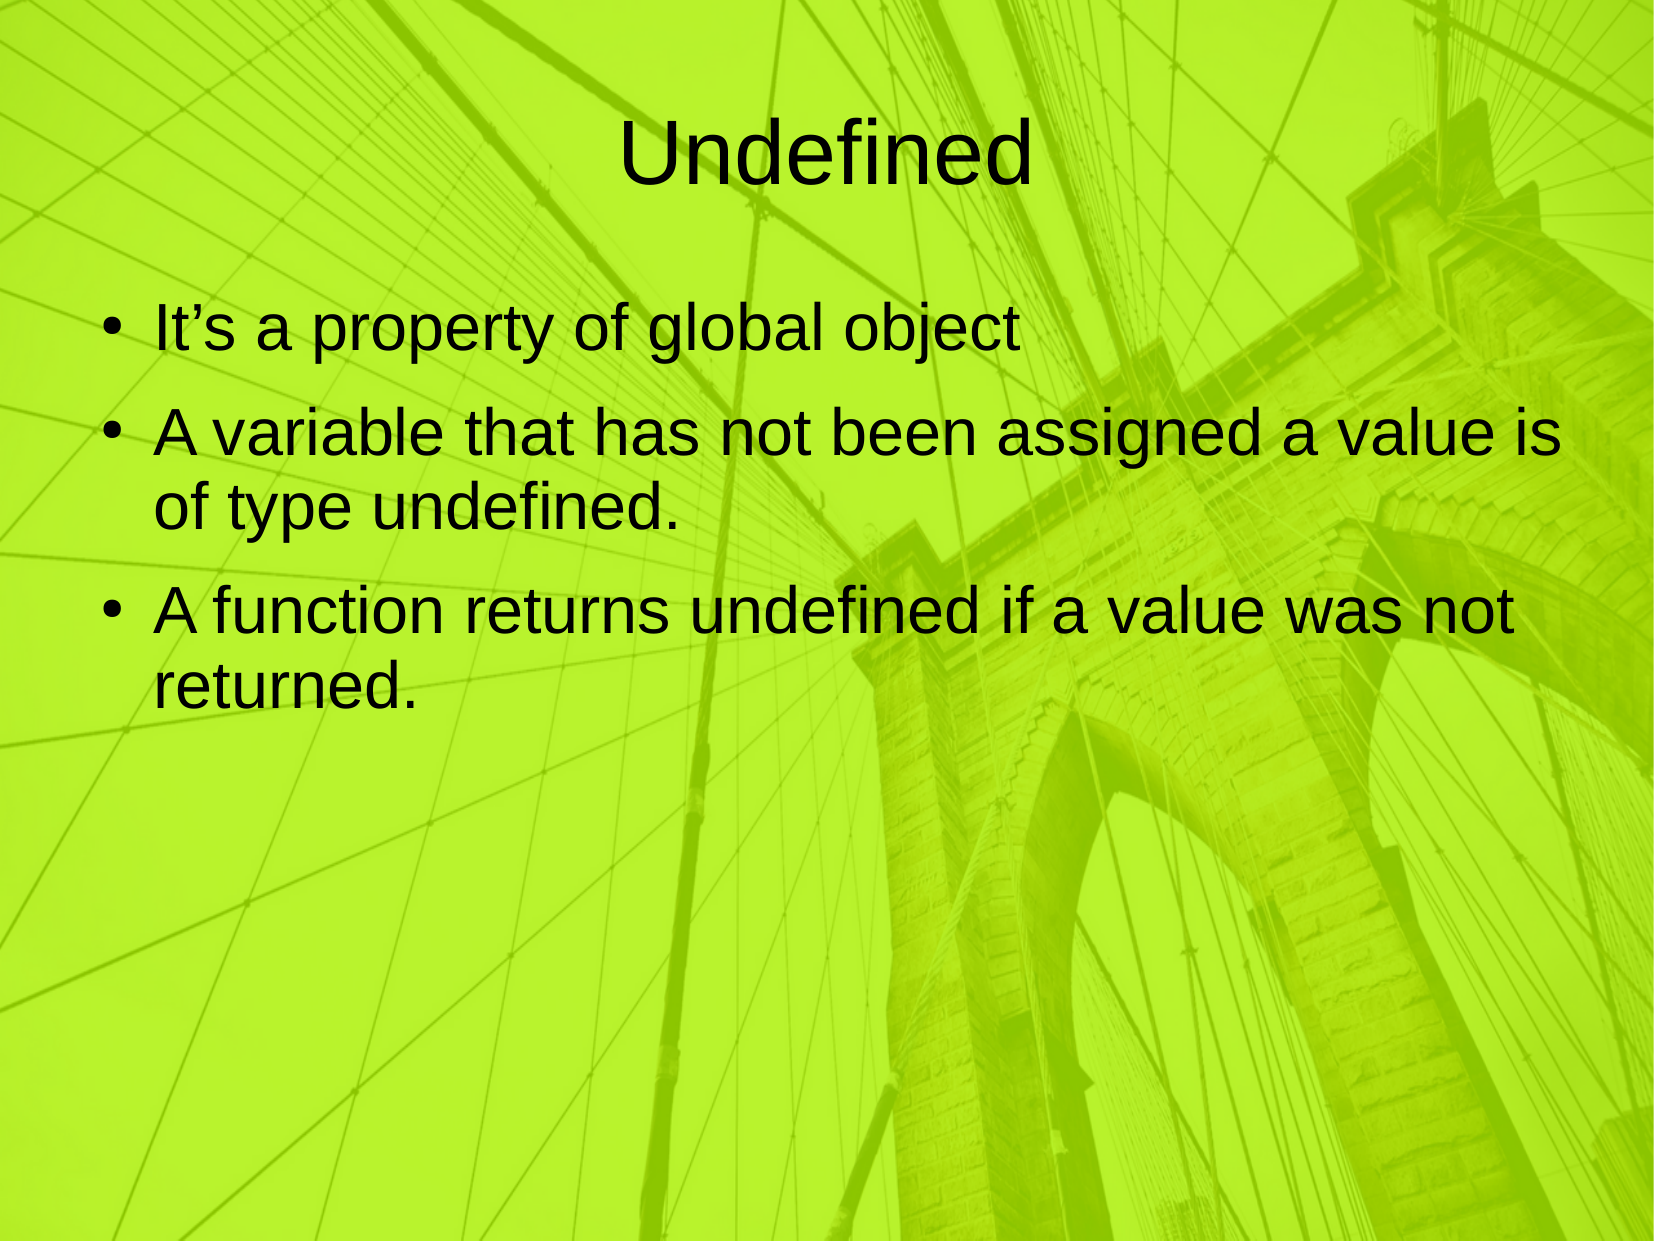

# Undefined
It’s a property of global object
A variable that has not been assigned a value is of type undefined.
A function returns undefined if a value was not returned.